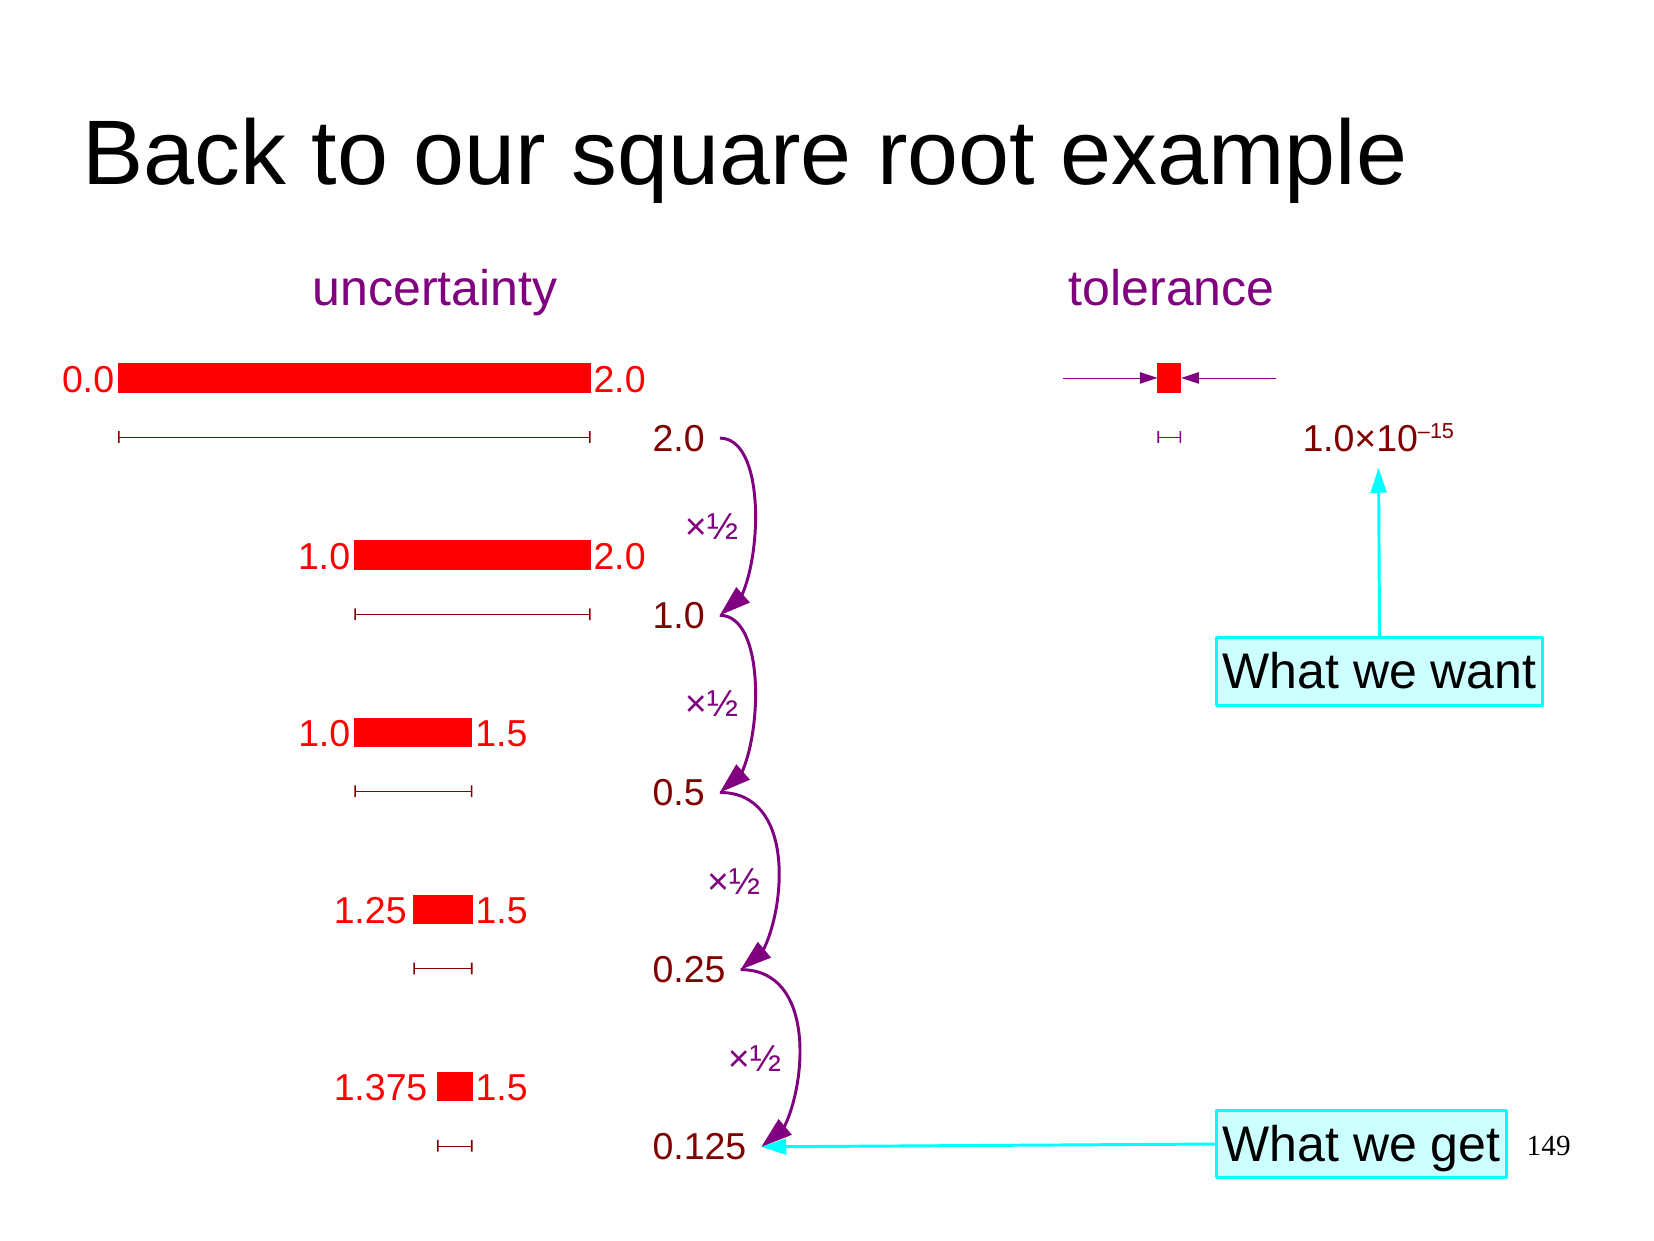

# Back to our square root example
uncertainty
tolerance
0.0
2.0
2.0
1.0×10–15
1.0
2.0
1.0
What we want
1.0
1.5
0.5
1.25
1.5
0.25
1.375
1.5
What we get
0.125
149